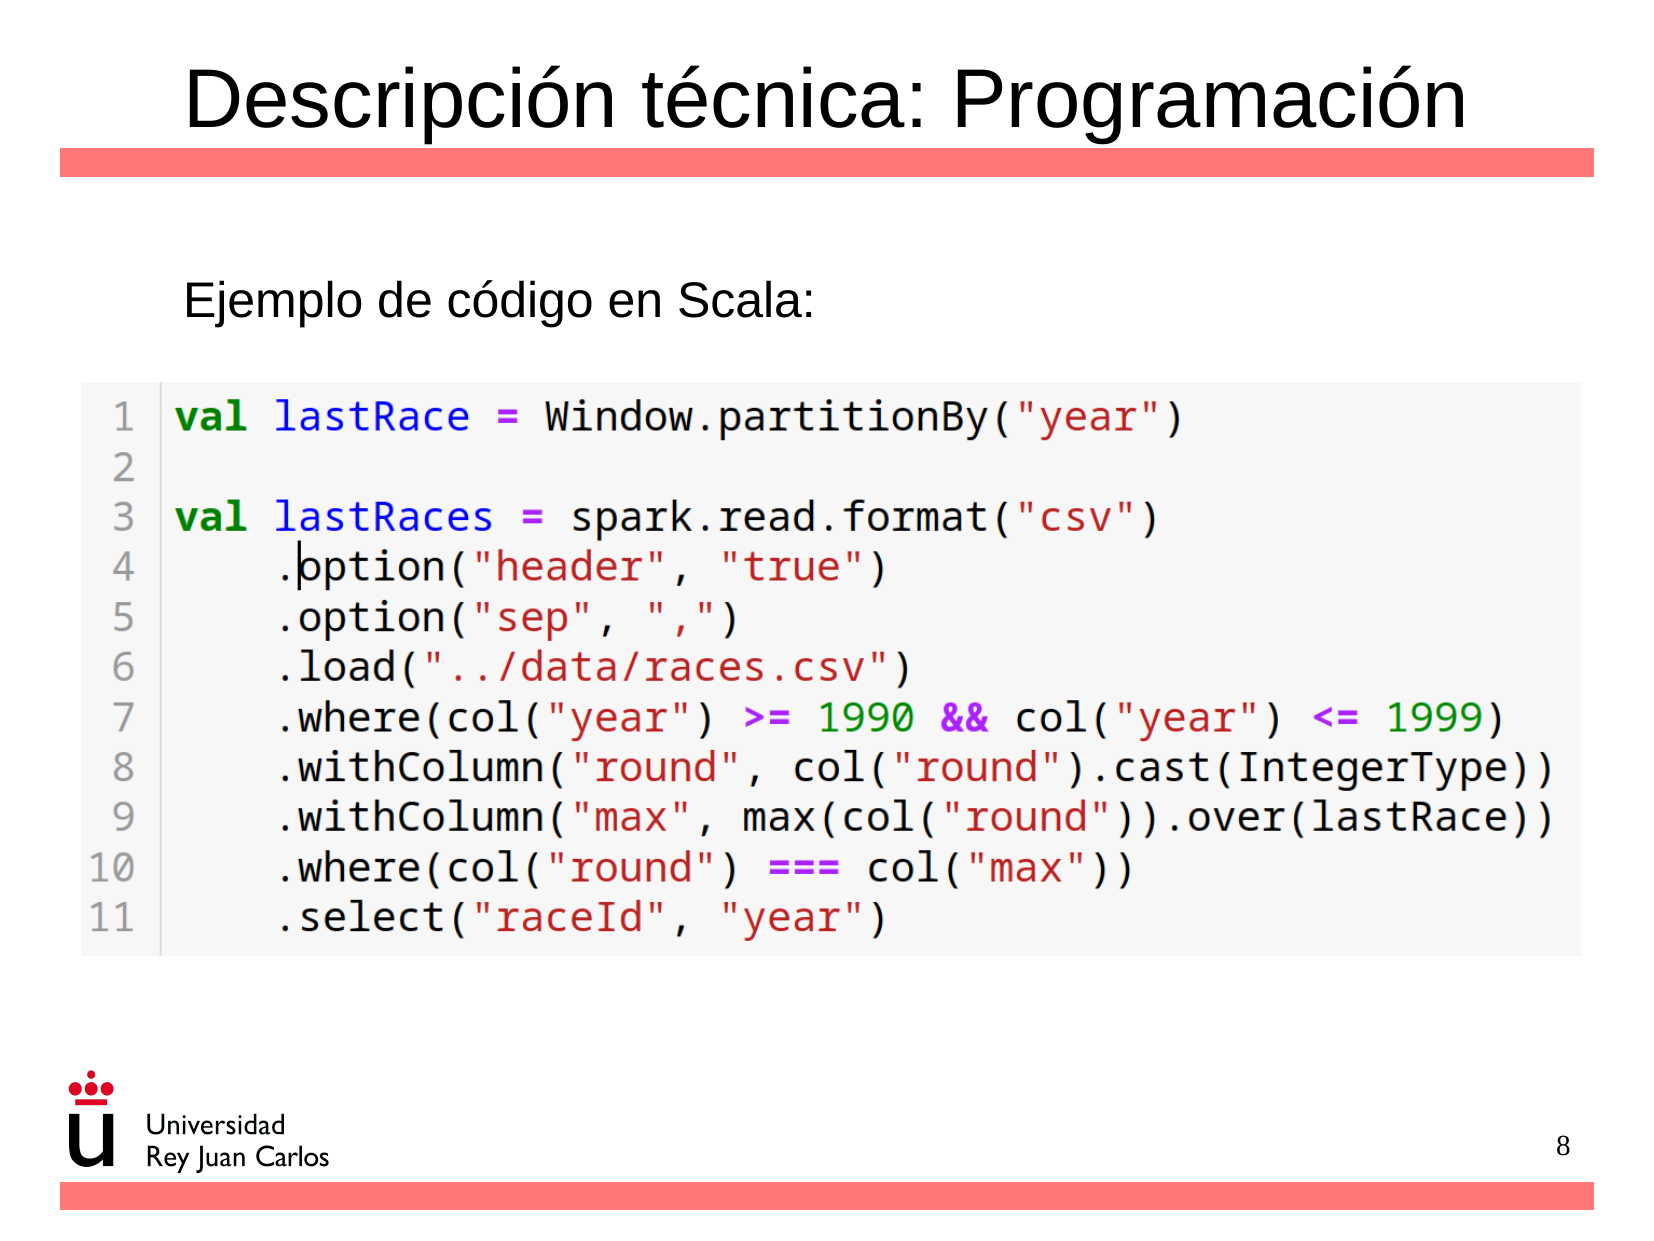

# Descripción técnica: Programación
Ejemplo de código en Scala:
8